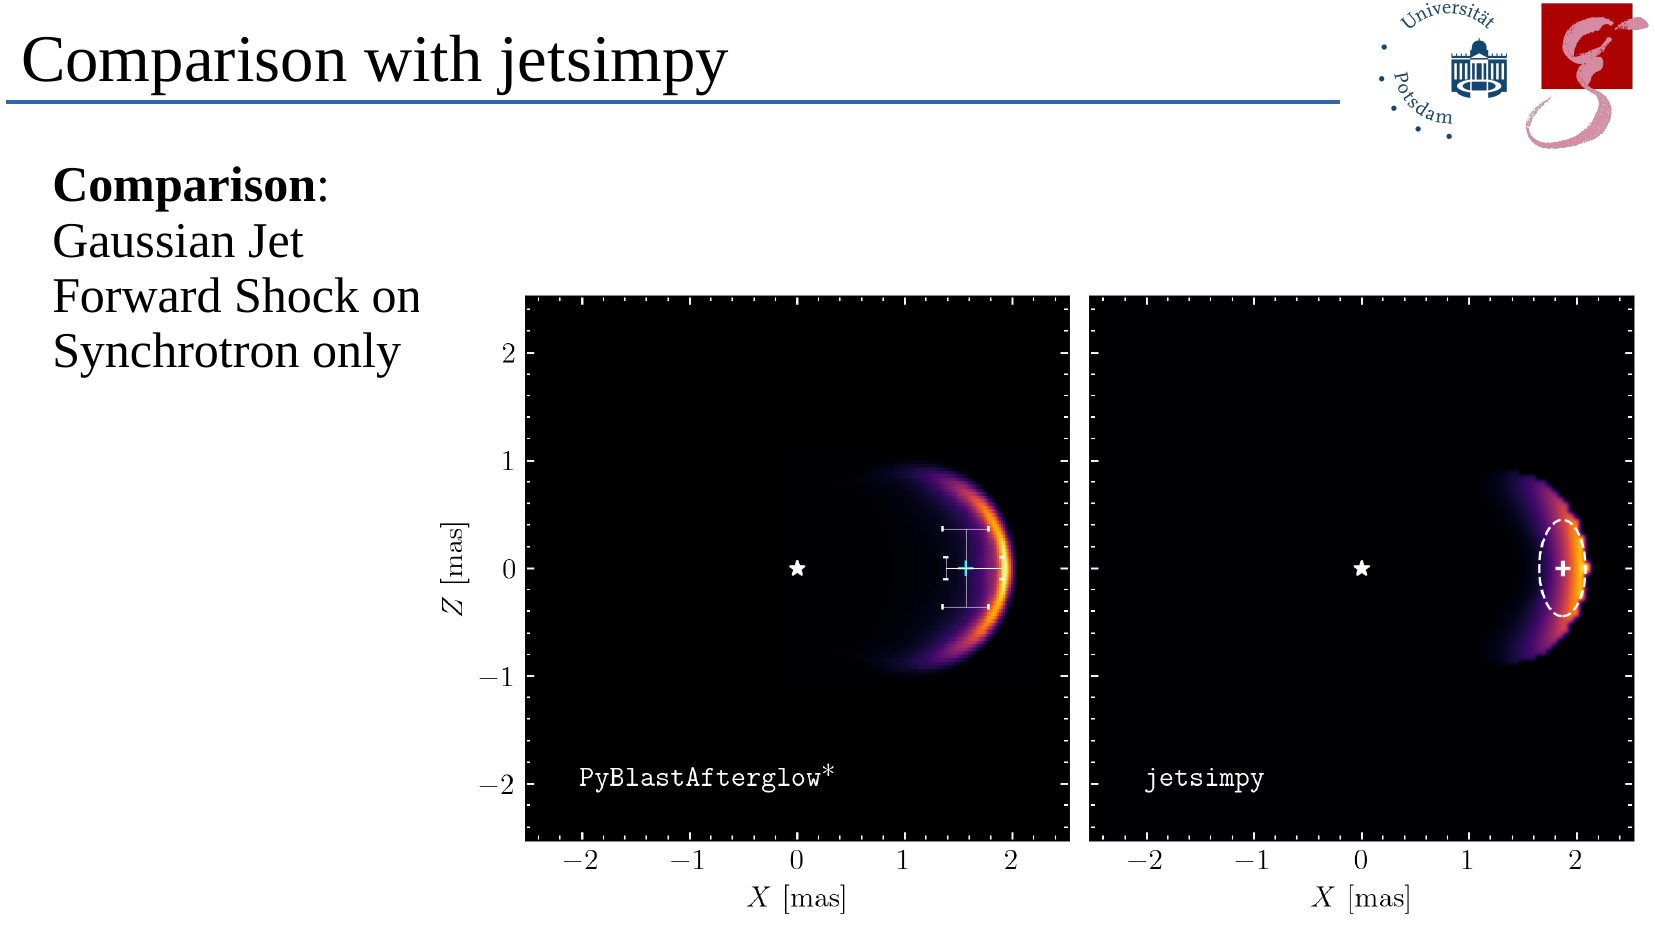

# Comparison with jetsimpy
Comparison:
Gaussian Jet
Forward Shock only
Synchrotron only